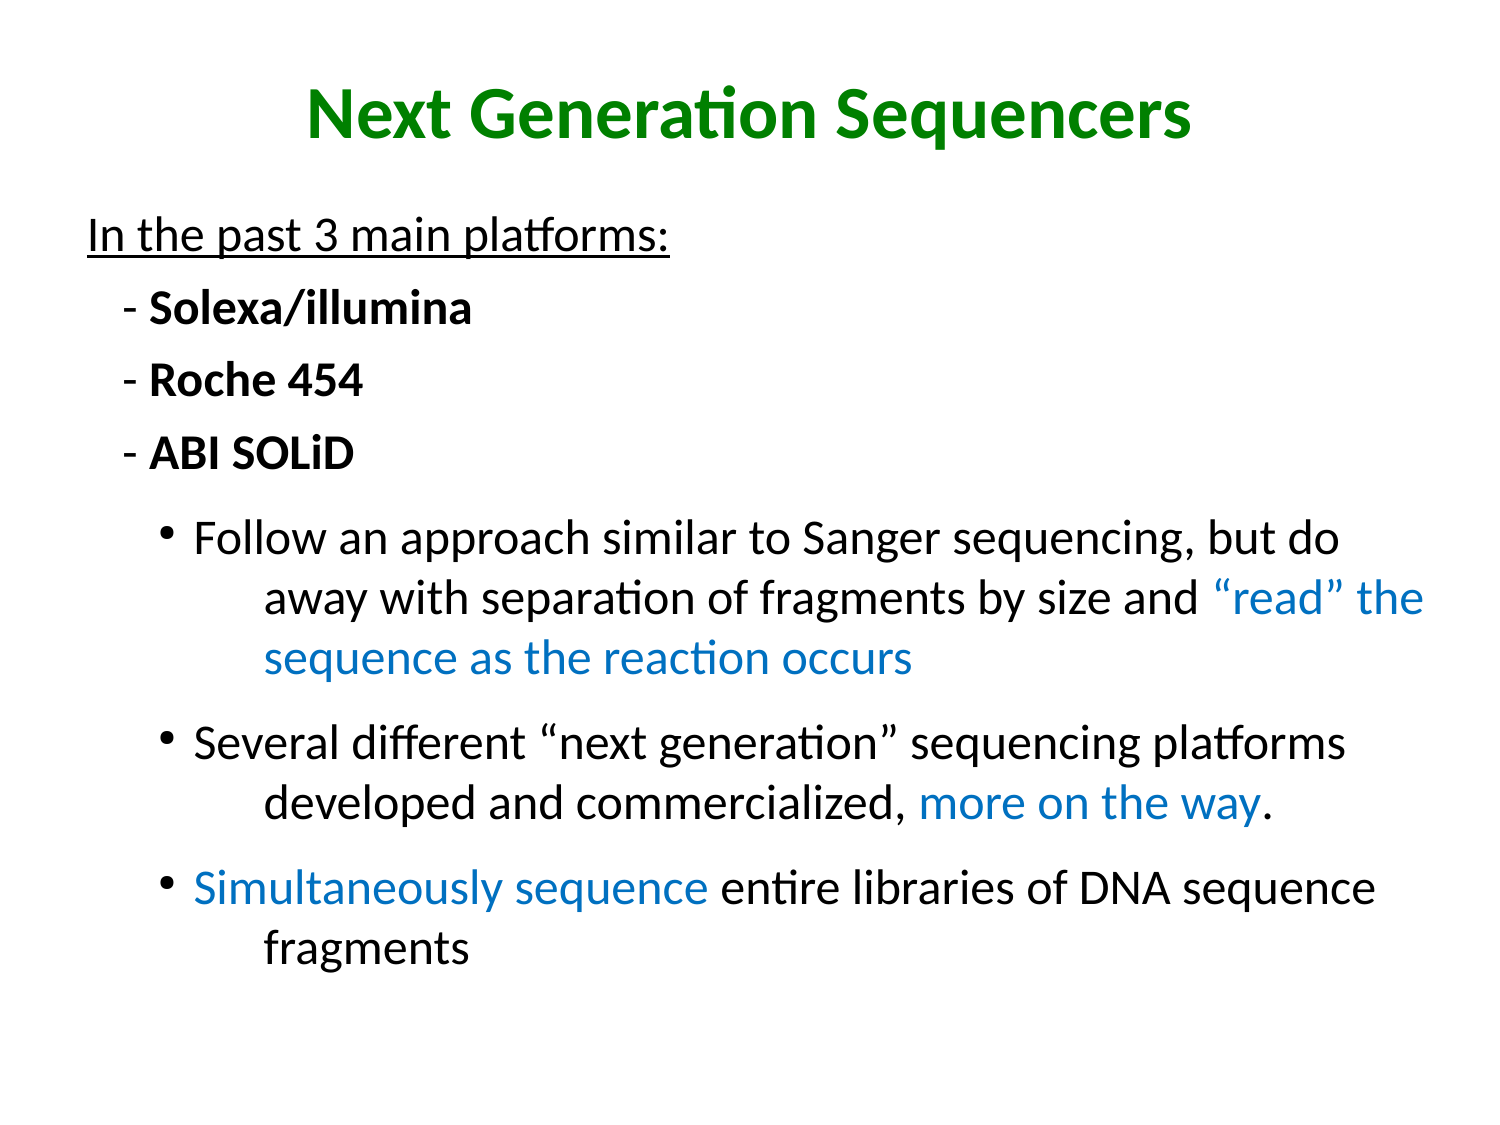

Next Generation Sequencers
In the past 3 main platforms:
- Solexa/illumina
- Roche 454
- ABI SOLiD
Follow an approach similar to Sanger sequencing, but do away with separation of fragments by size and “read” the sequence as the reaction occurs
Several different “next generation” sequencing platforms developed and commercialized, more on the way.
Simultaneously sequence entire libraries of DNA sequence fragments